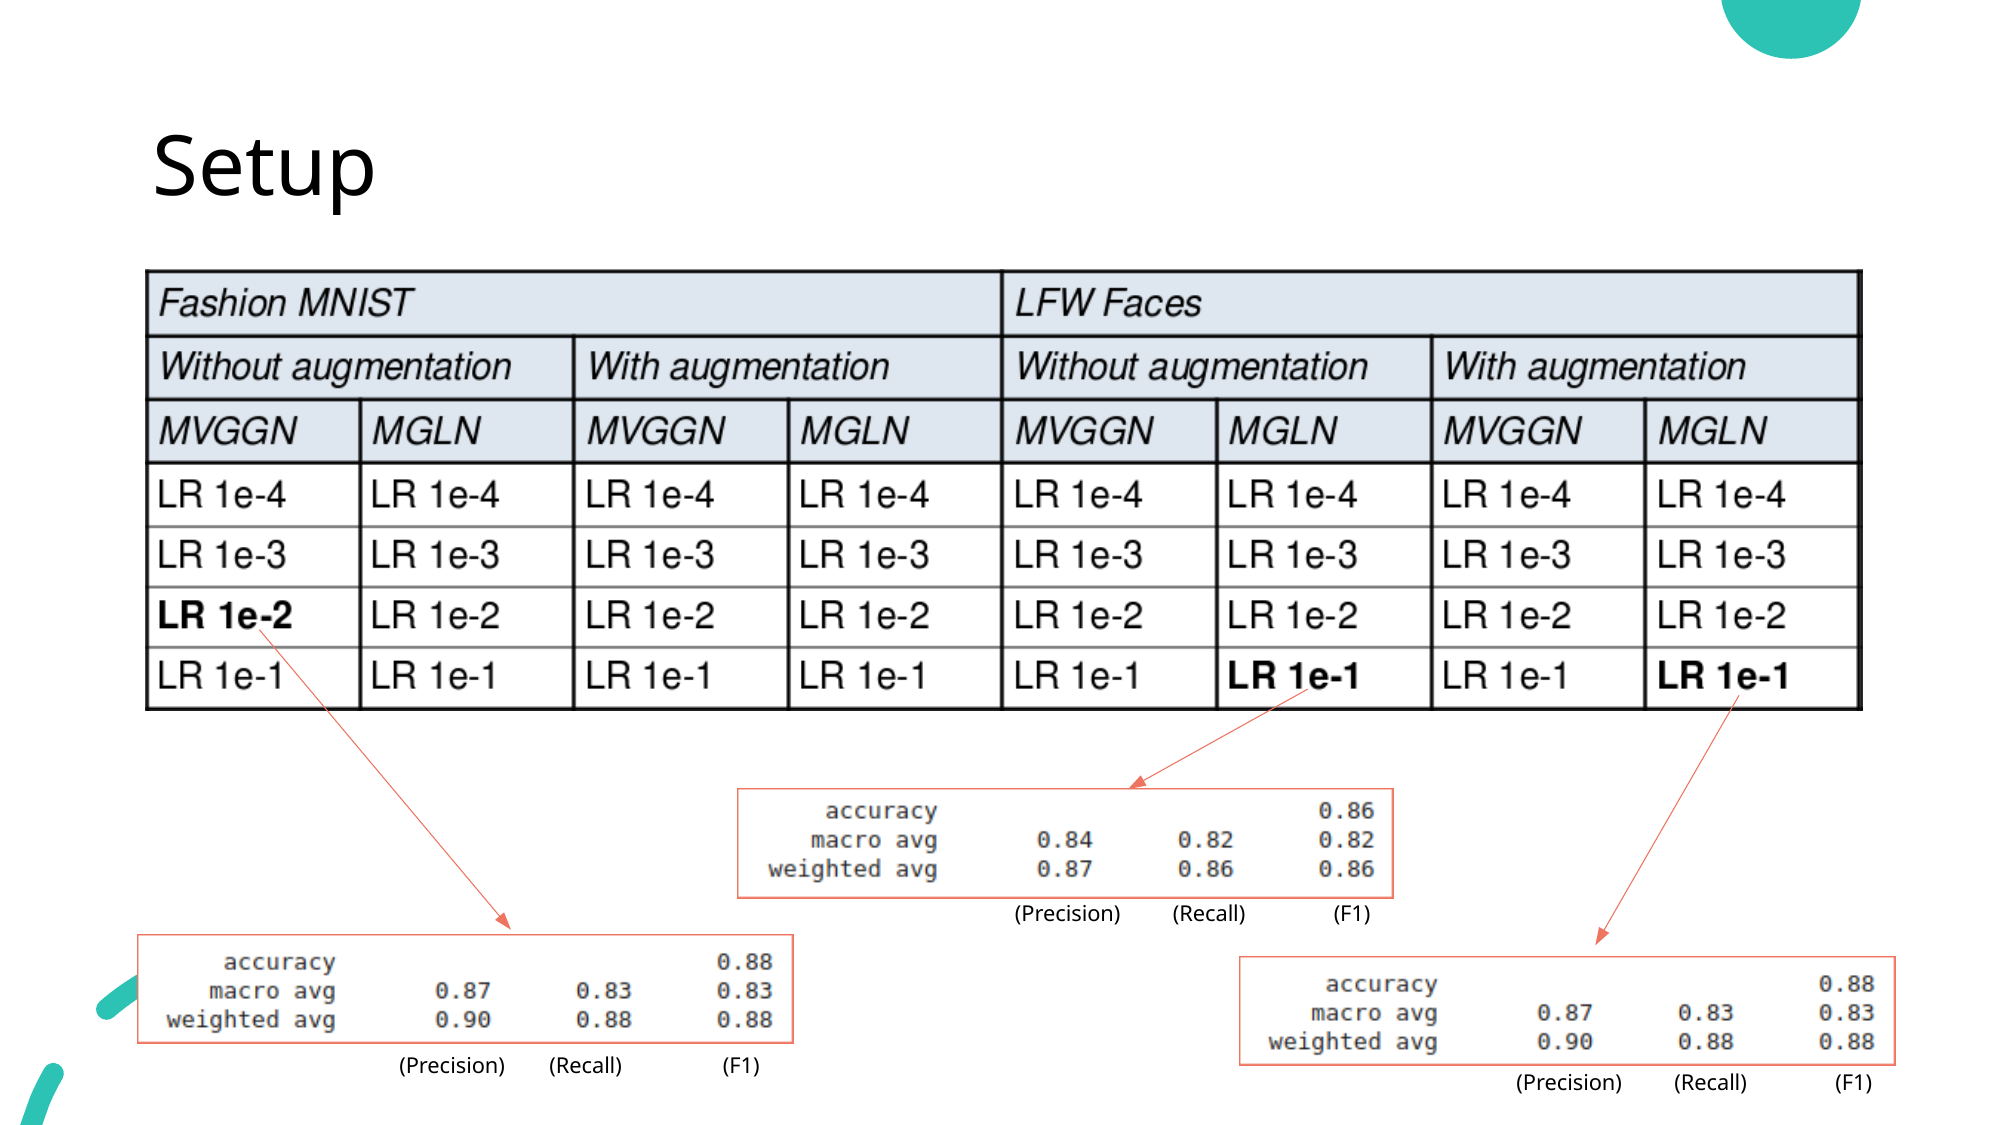

# Setup
(Precision)
(Recall)
(F1)
(Precision)
(Recall)
(F1)
(Precision)
(Recall)
(F1)